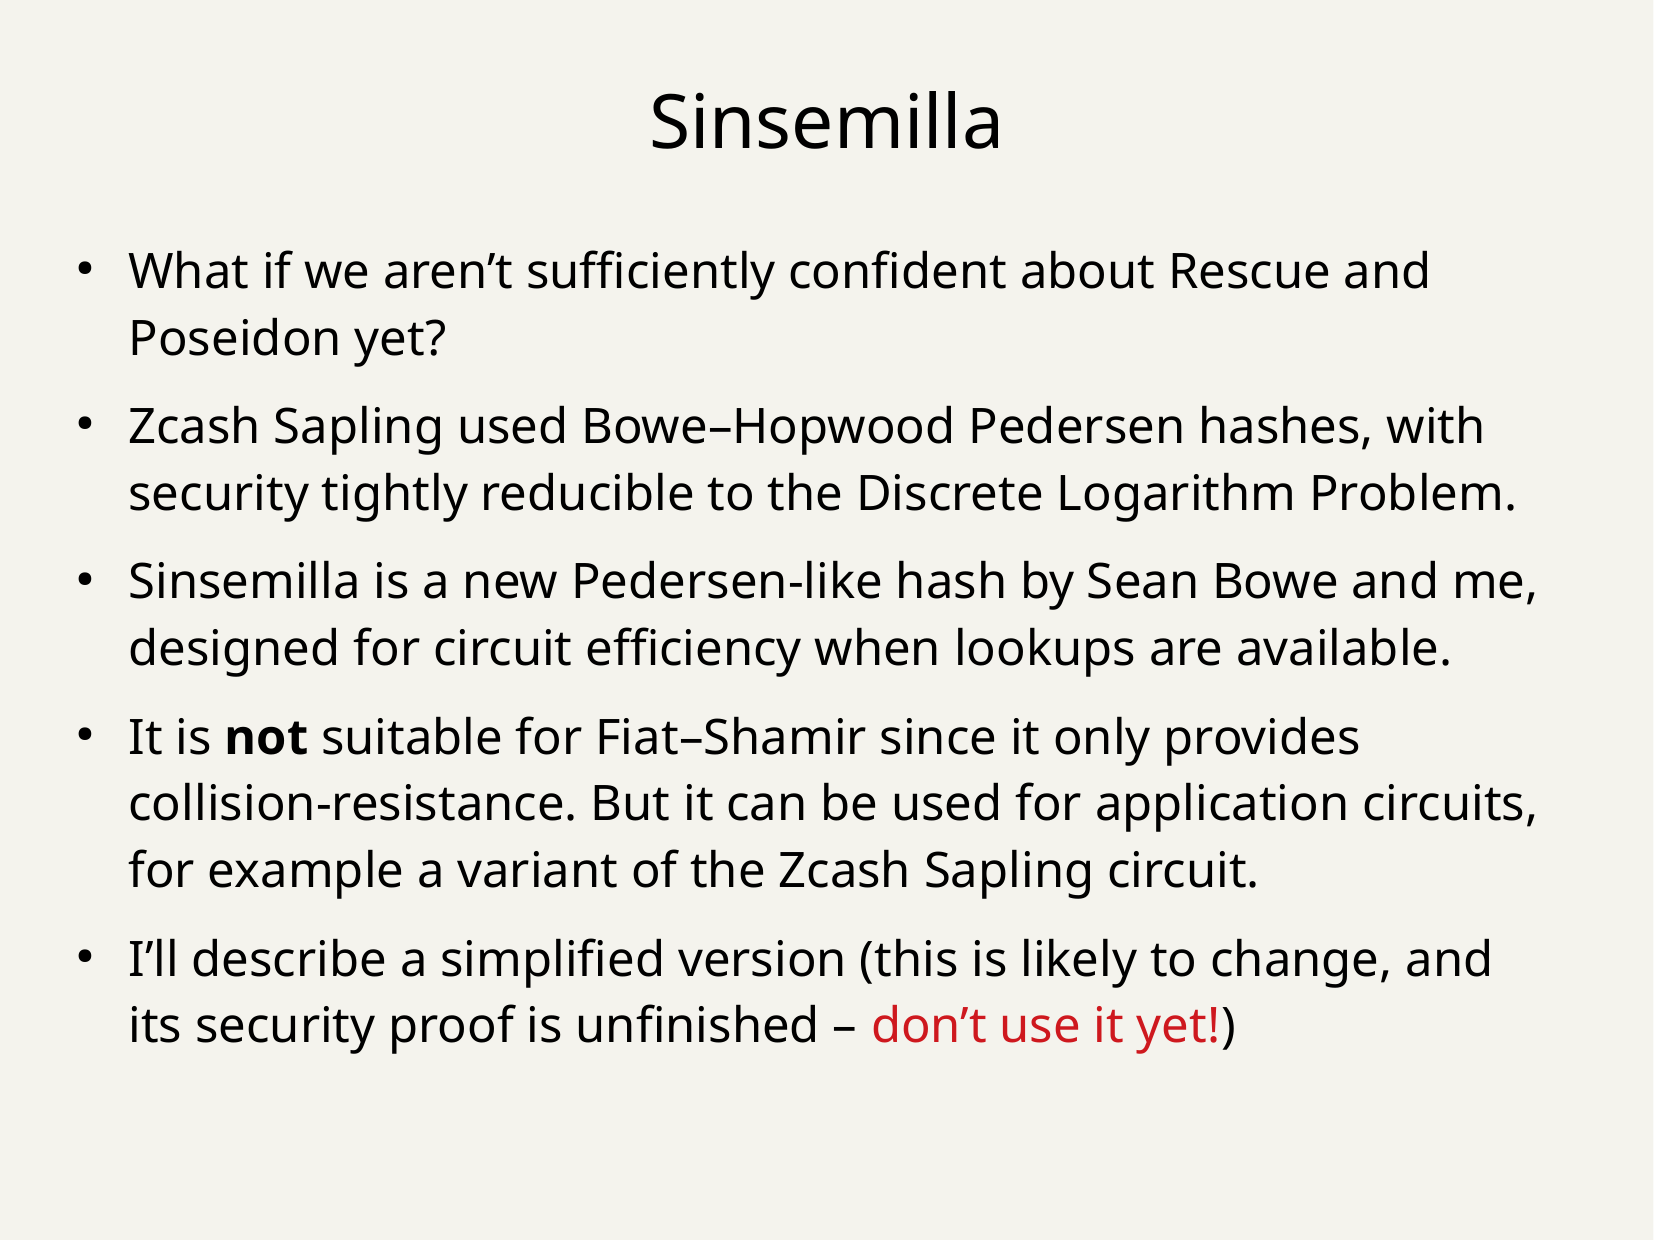

# Sinsemilla
What if we aren’t sufficiently confident about Rescue and Poseidon yet?
Zcash Sapling used Bowe–Hopwood Pedersen hashes, with security tightly reducible to the Discrete Logarithm Problem.
Sinsemilla is a new Pedersen-like hash by Sean Bowe and me, designed for circuit efficiency when lookups are available.
It is not suitable for Fiat–Shamir since it only provides collision-resistance. But it can be used for application circuits, for example a variant of the Zcash Sapling circuit.
I’ll describe a simplified version (this is likely to change, and its security proof is unfinished – don’t use it yet!)